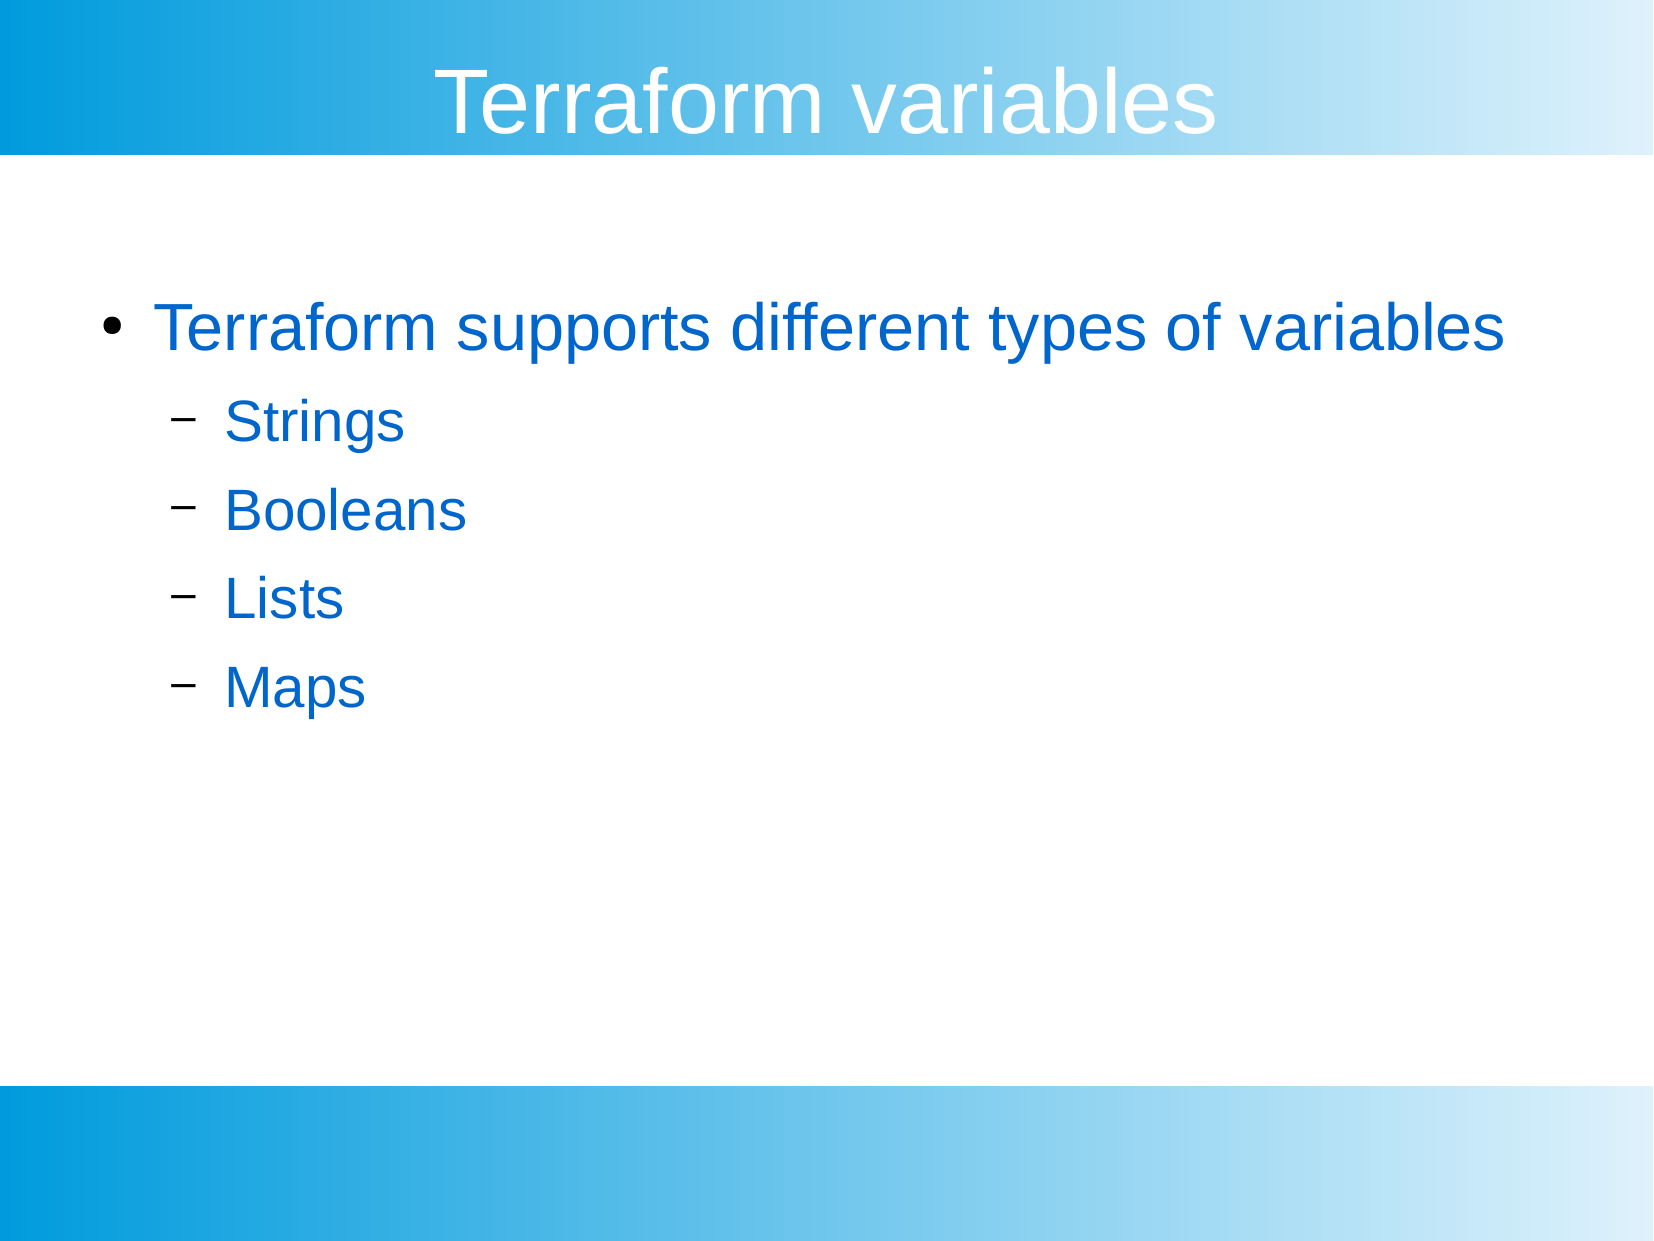

# Terraform variables
Terraform supports different types of variables
Strings
Booleans
Lists
Maps